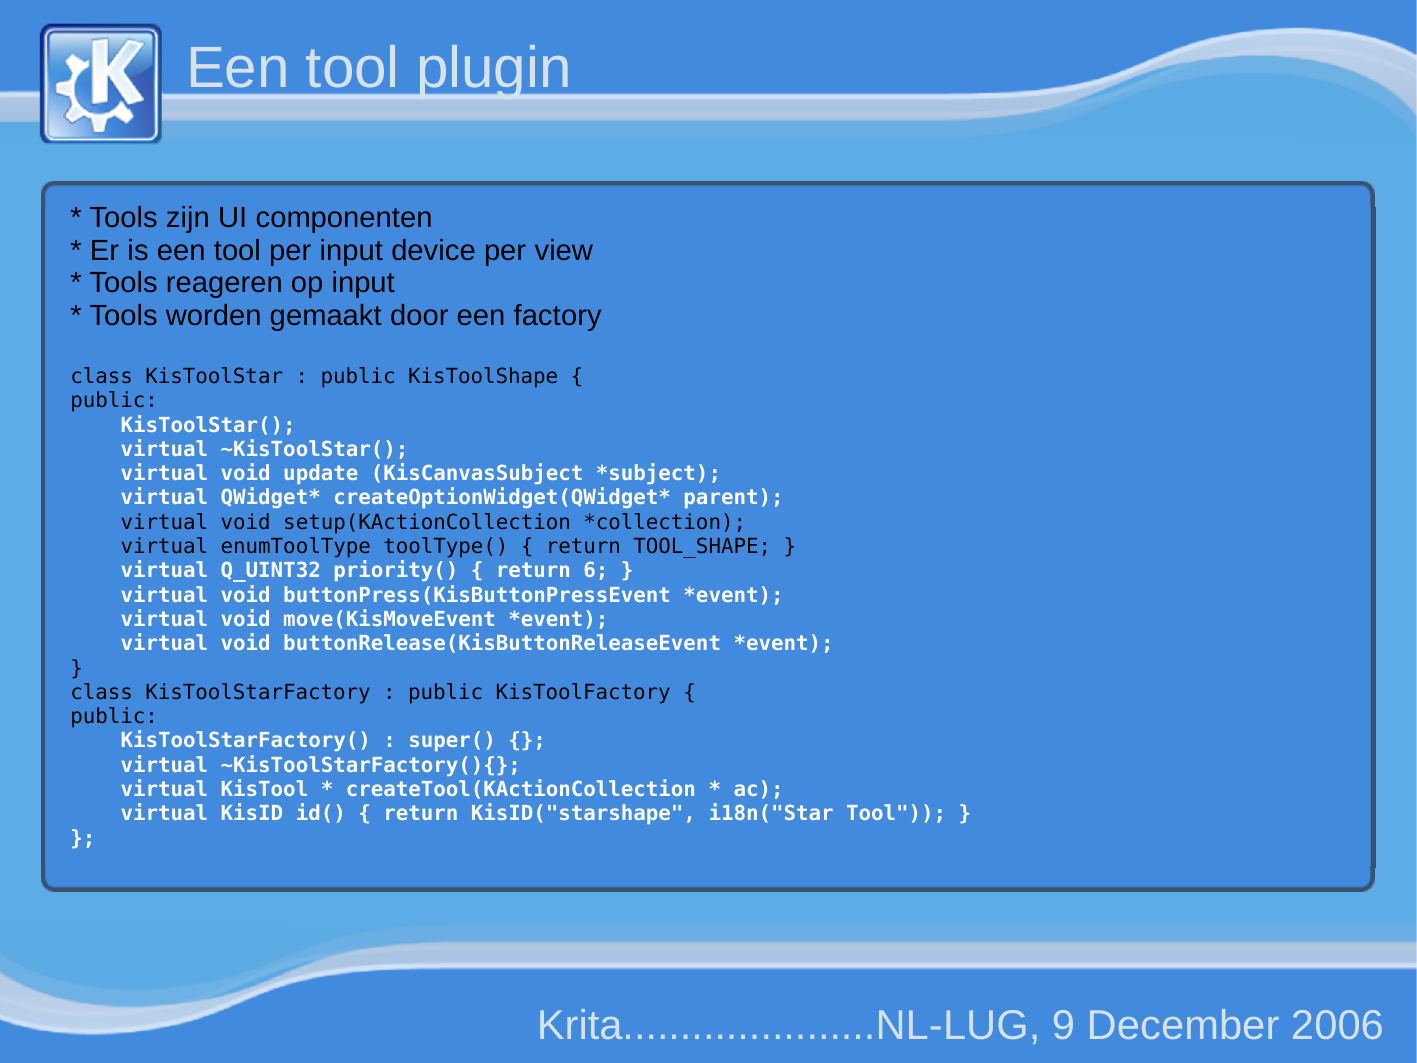

Een tool plugin
* Tools zijn UI componenten
* Er is een tool per input device per view
* Tools reageren op input
* Tools worden gemaakt door een factory
class KisToolStar : public KisToolShape {
public:
 KisToolStar();
 virtual ~KisToolStar();
 virtual void update (KisCanvasSubject *subject);
 virtual QWidget* createOptionWidget(QWidget* parent);
 virtual void setup(KActionCollection *collection);
 virtual enumToolType toolType() { return TOOL_SHAPE; }
 virtual Q_UINT32 priority() { return 6; }
 virtual void buttonPress(KisButtonPressEvent *event);
 virtual void move(KisMoveEvent *event);
 virtual void buttonRelease(KisButtonReleaseEvent *event);
}
class KisToolStarFactory : public KisToolFactory {
public:
 KisToolStarFactory() : super() {};
 virtual ~KisToolStarFactory(){};
 virtual KisTool * createTool(KActionCollection * ac);
 virtual KisID id() { return KisID("starshape", i18n("Star Tool")); }
};